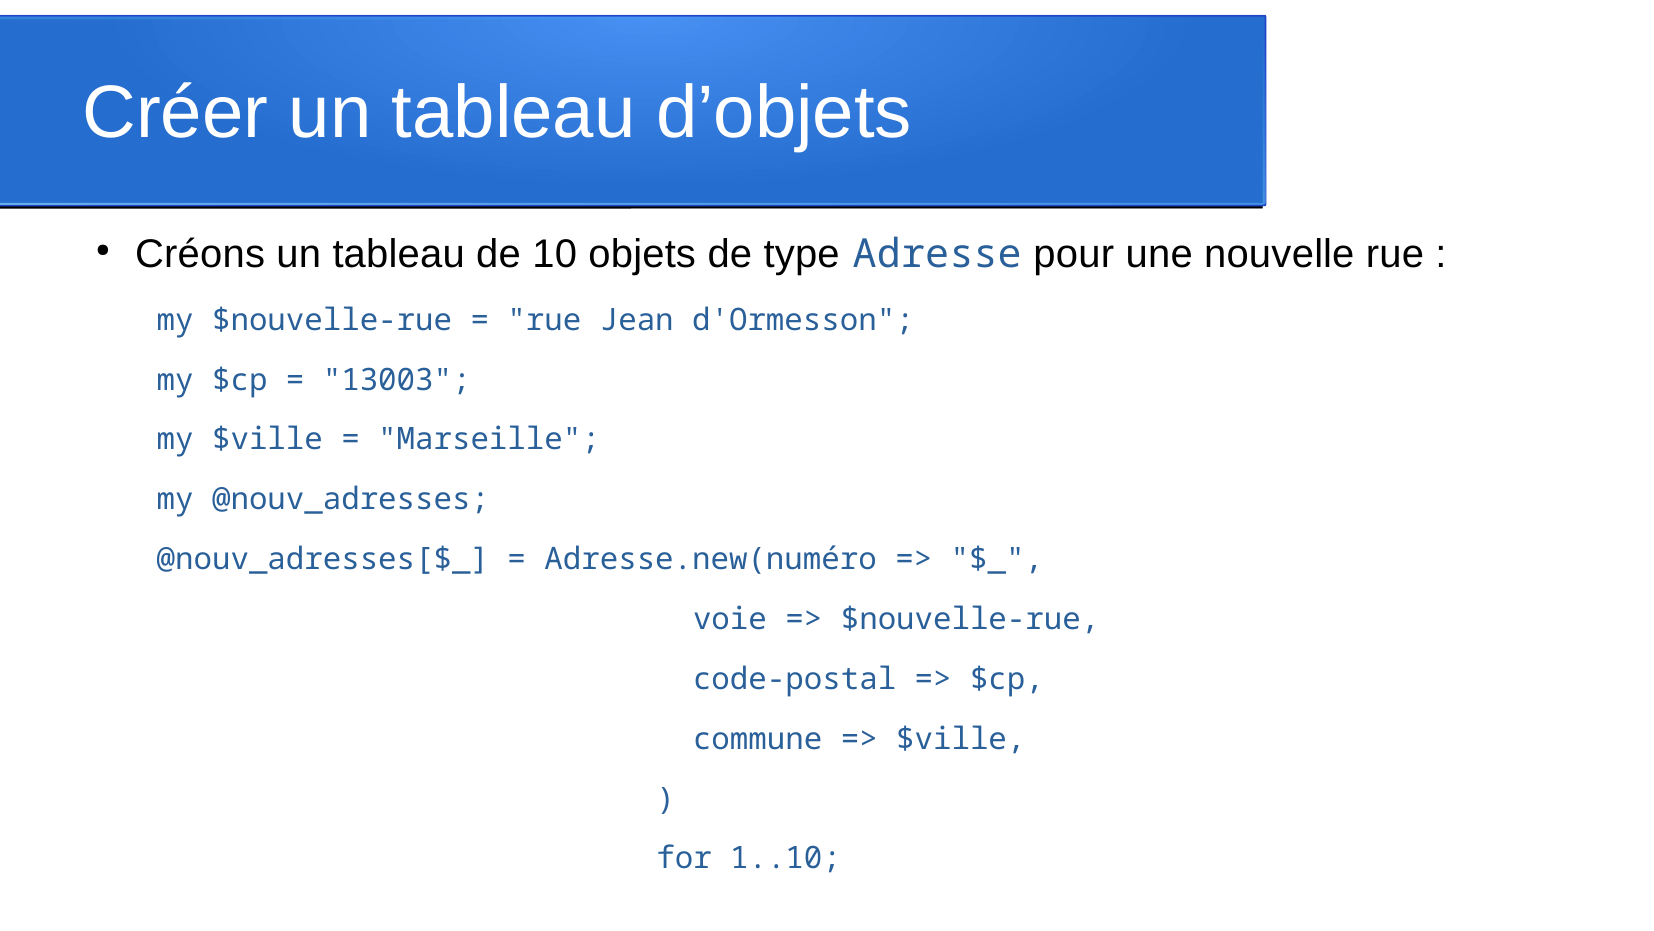

# Créer un tableau d’objets
Créons un tableau de 10 objets de type Adresse pour une nouvelle rue :
 my $nouvelle-rue = "rue Jean d'Ormesson";
 my $cp = "13003";
 my $ville = "Marseille";
 my @nouv_adresses;
 @nouv_adresses[$_] = Adresse.new(numéro => "$_",
 voie => $nouvelle-rue,
 code-postal => $cp,
 commune => $ville,
 )
 for 1..10;